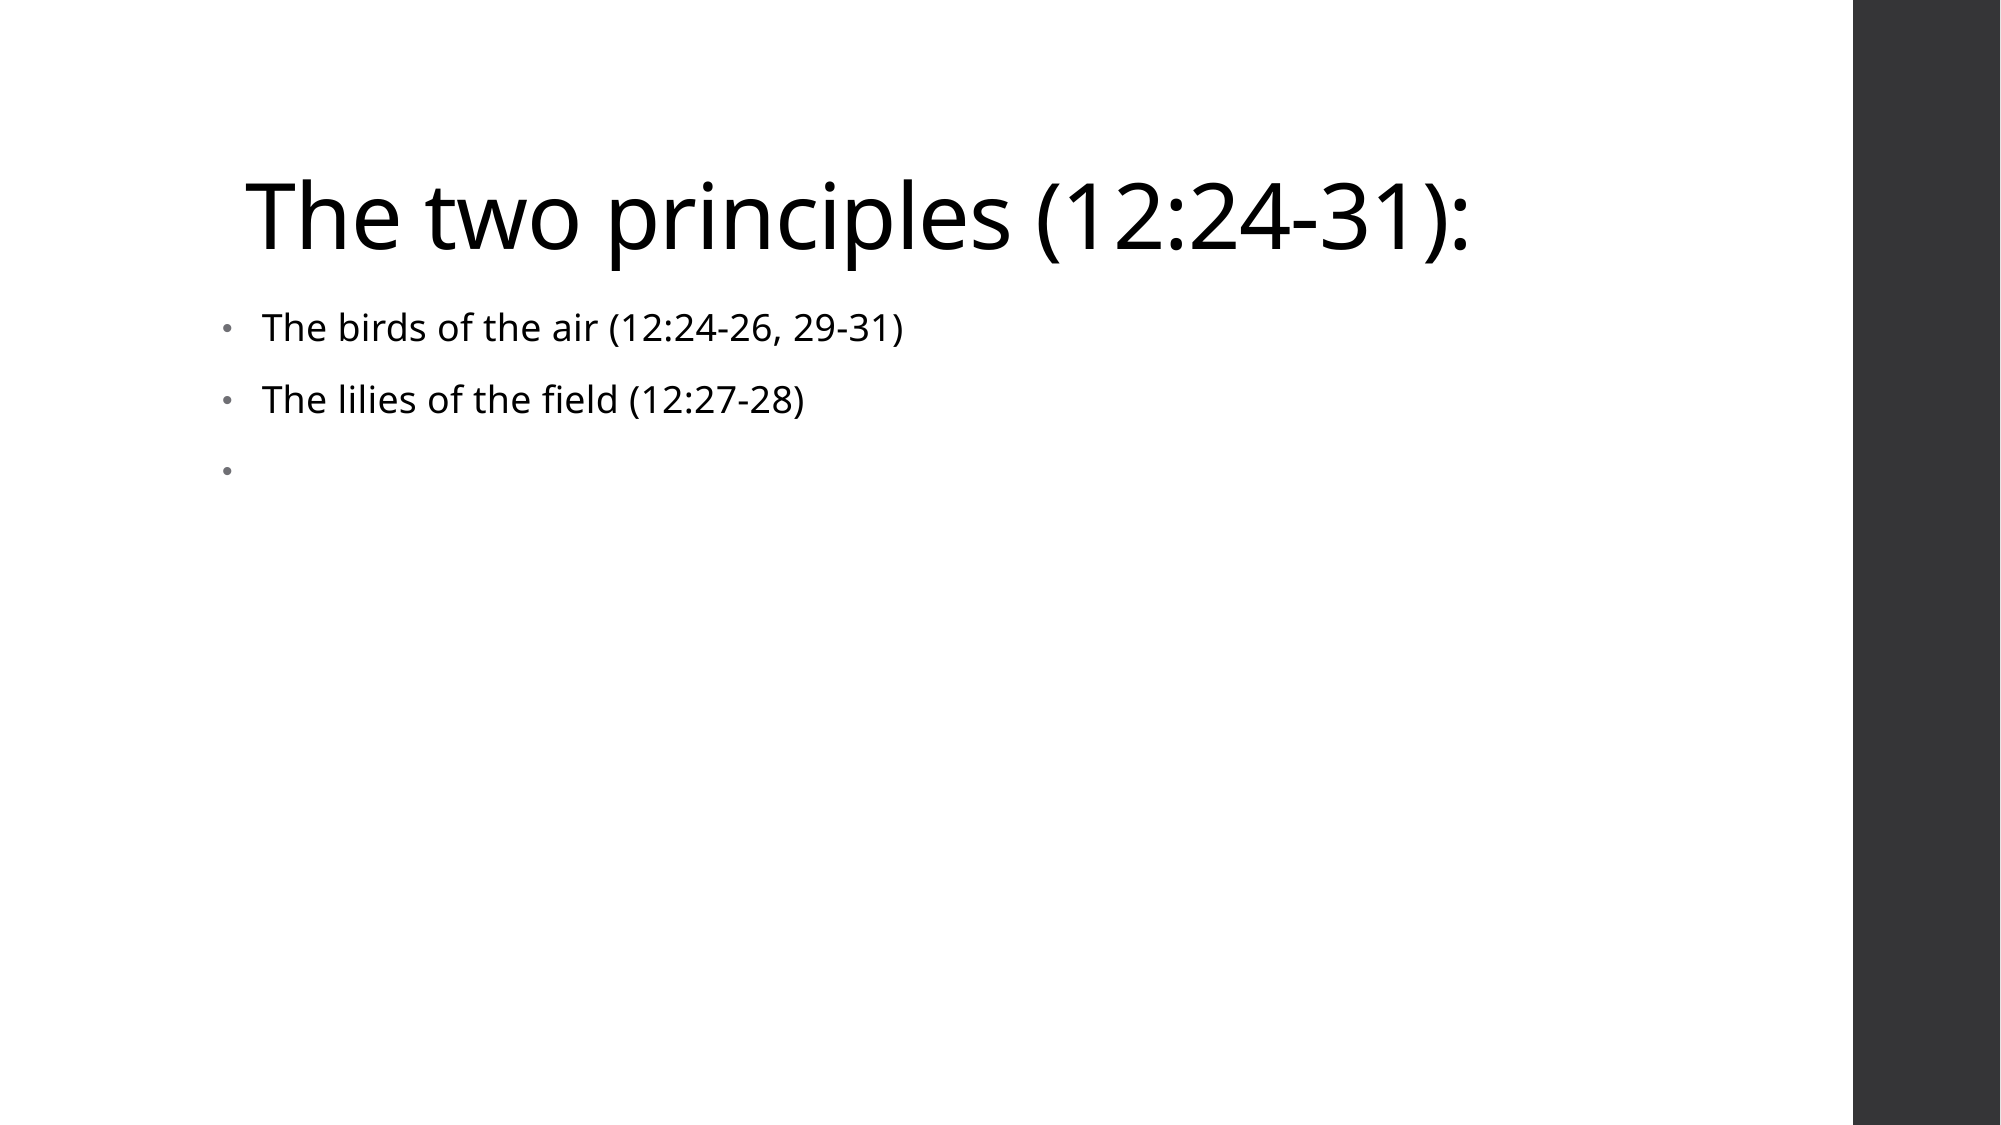

# The two principles (12:24-31):
 The birds of the air (12:24-26, 29-31)
 The lilies of the field (12:27-28)